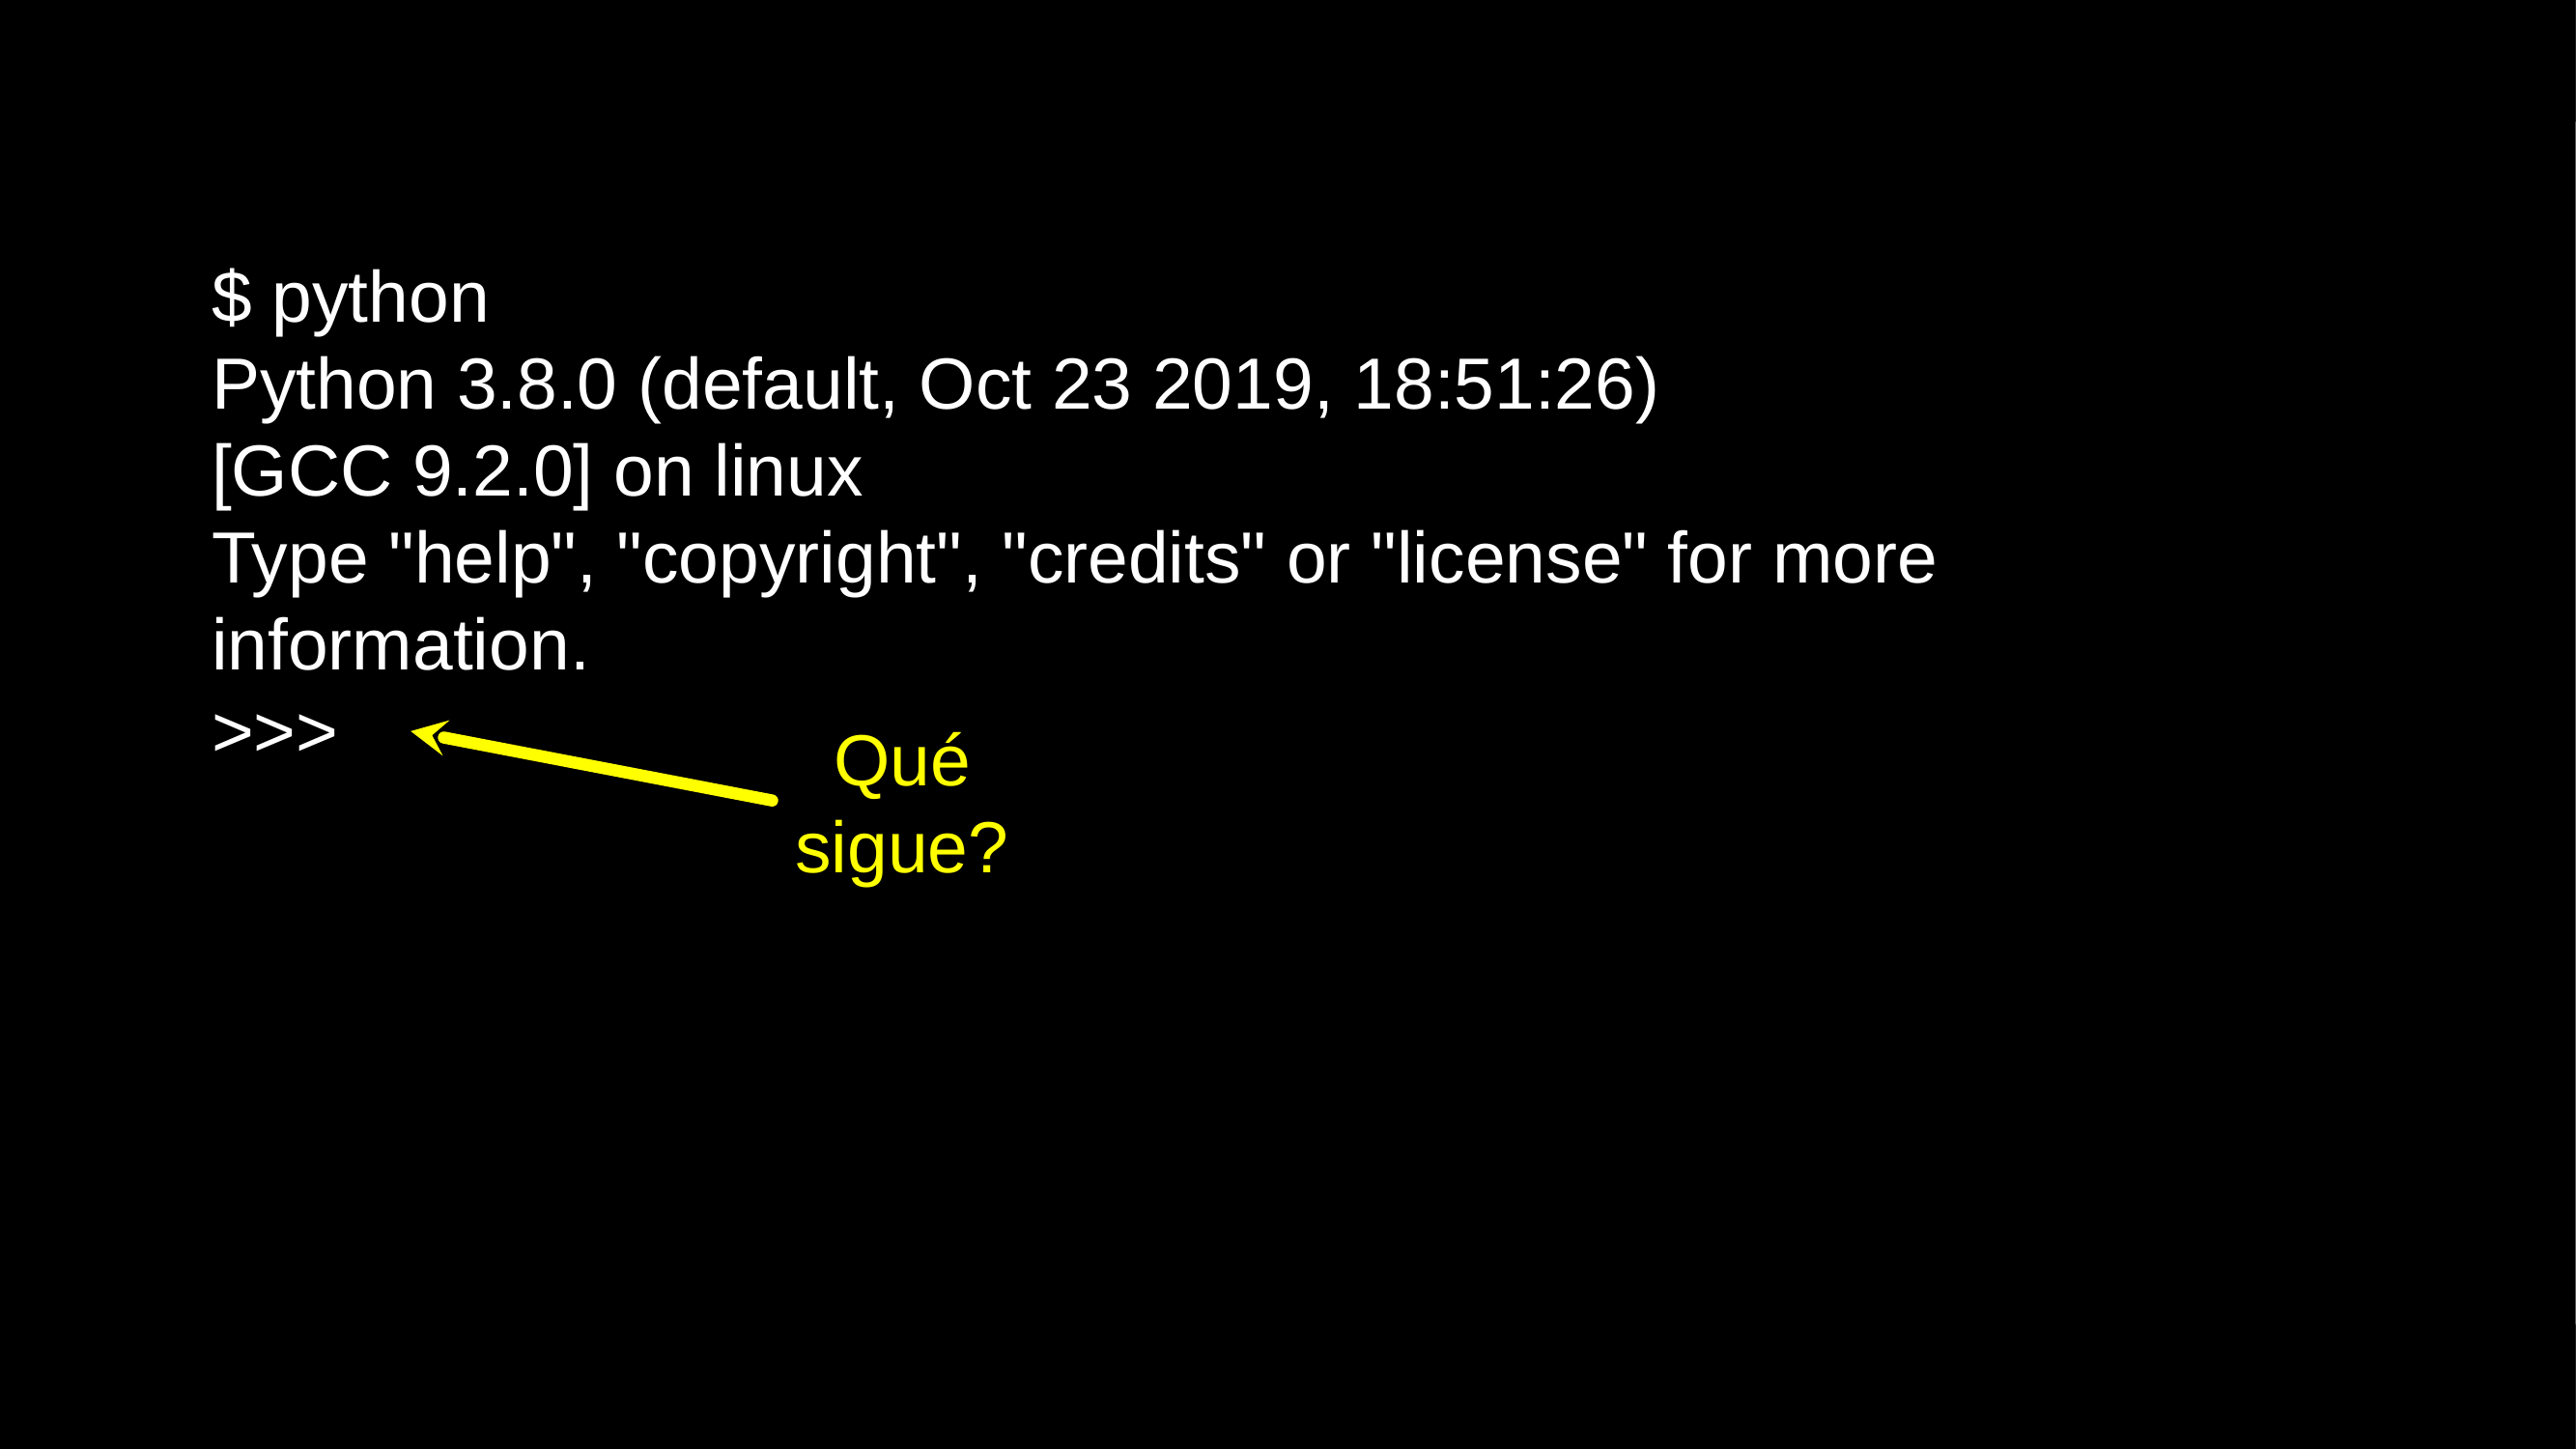

$ python
Python 3.8.0 (default, Oct 23 2019, 18:51:26)
[GCC 9.2.0] on linux
Type "help", "copyright", "credits" or "license" for more information.
>>>
Qué sigue?